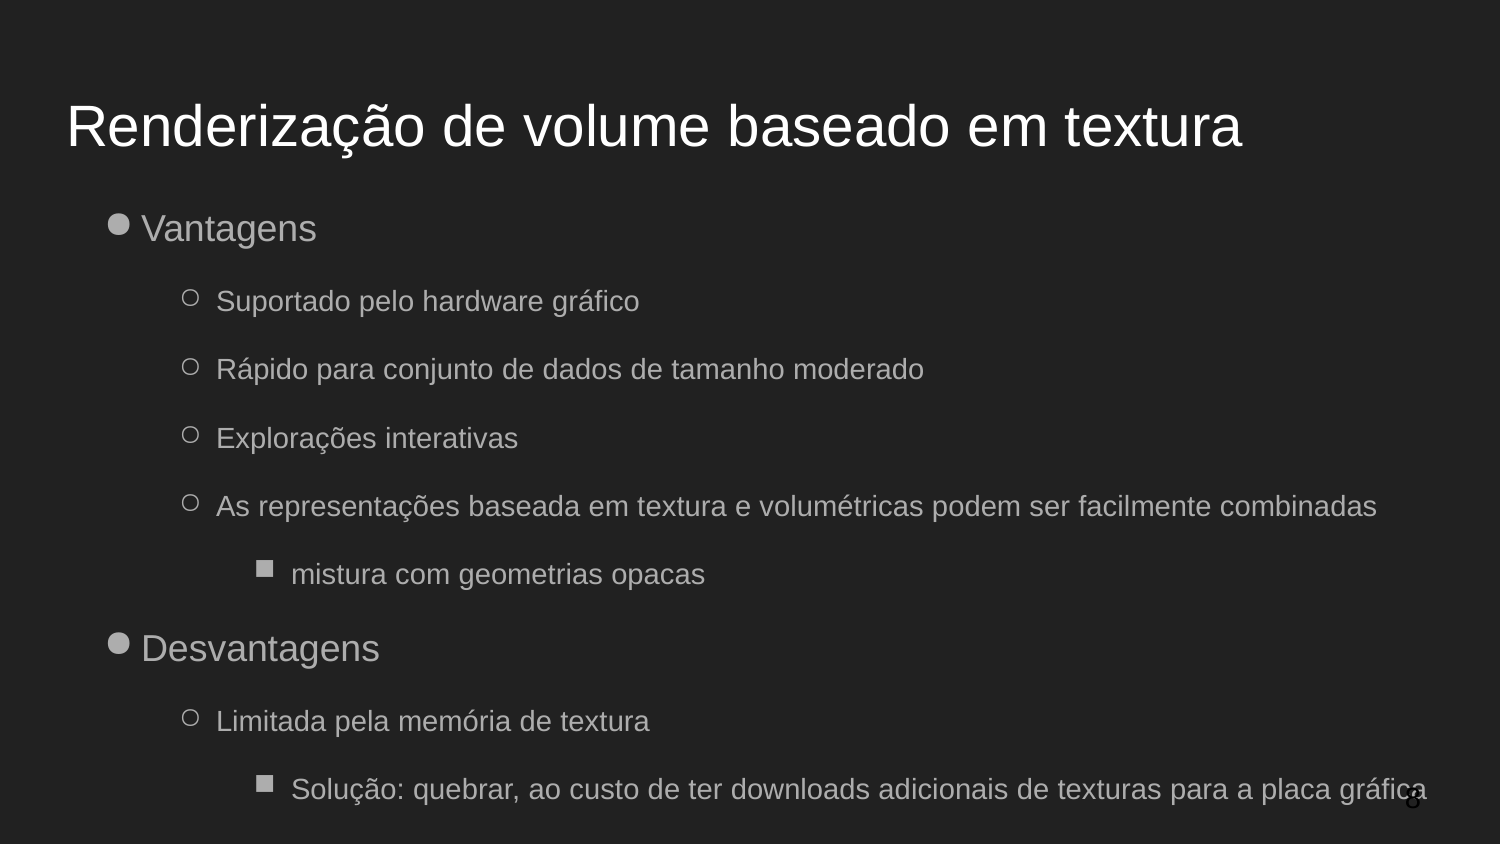

# Renderização de volume baseado em textura
Vantagens
Suportado pelo hardware gráfico
Rápido para conjunto de dados de tamanho moderado
Explorações interativas
As representações baseada em textura e volumétricas podem ser facilmente combinadas
mistura com geometrias opacas
Desvantagens
Limitada pela memória de textura
Solução: quebrar, ao custo de ter downloads adicionais de texturas para a placa gráfica
Força bruta: o volume completo é representado por fatias
A velocidade de rasterização e acessos à memória podem ser problemáticas